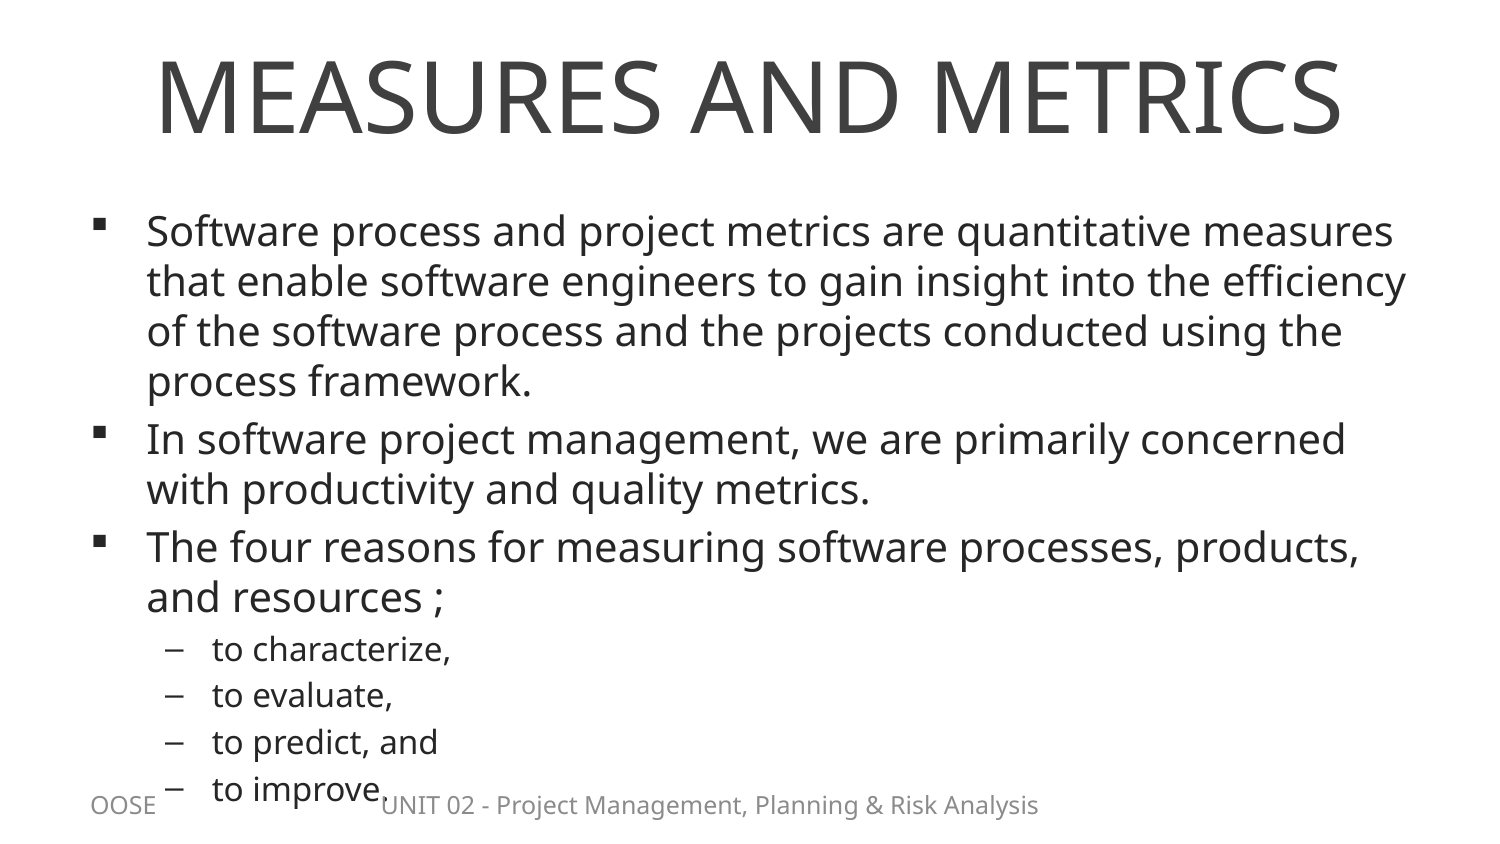

# Measures and metrics
Software process and project metrics are quantitative measures that enable software engineers to gain insight into the efficiency of the software process and the projects conducted using the process framework.
In software project management, we are primarily concerned with productivity and quality metrics.
The four reasons for measuring software processes, products, and resources ;
to characterize,
to evaluate,
to predict, and
to improve.
OOSE
UNIT 02 - Project Management, Planning & Risk Analysis